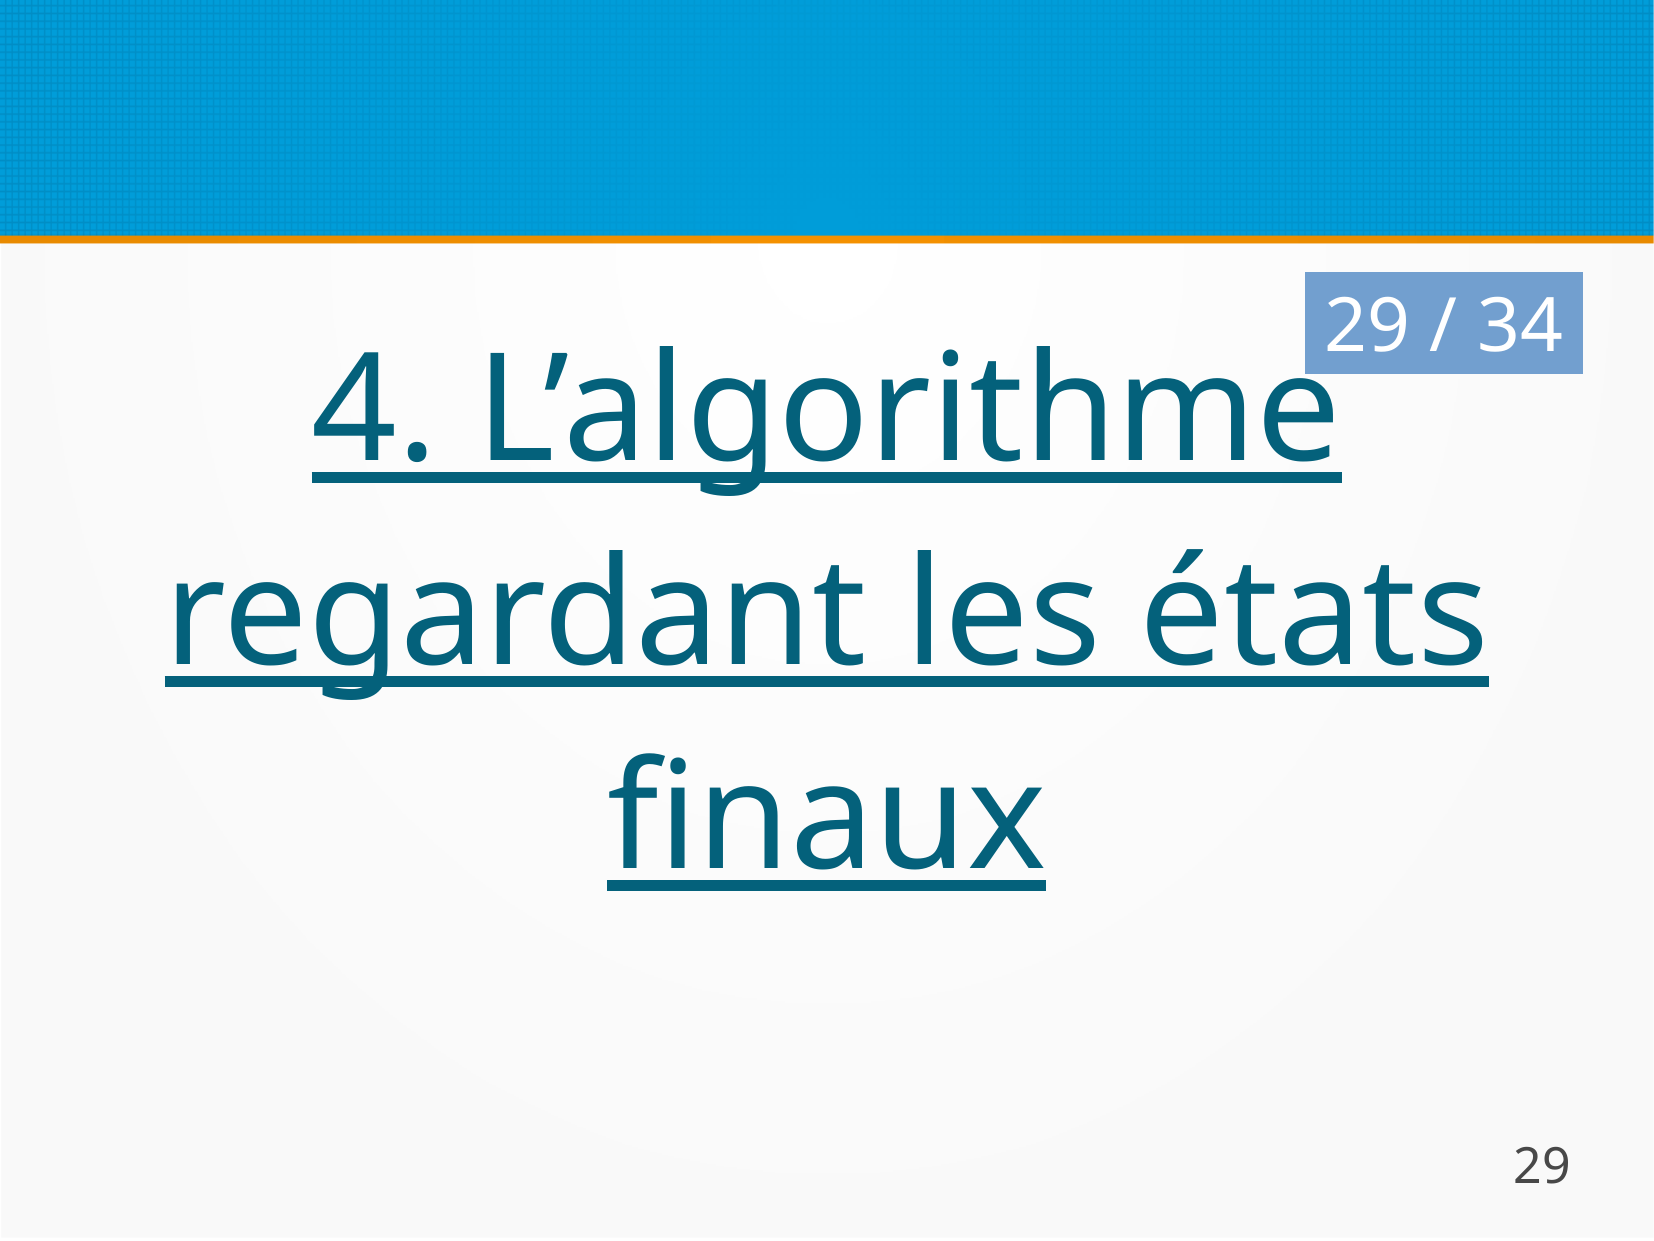

# 4. L’algorithme regardant les états finaux
29